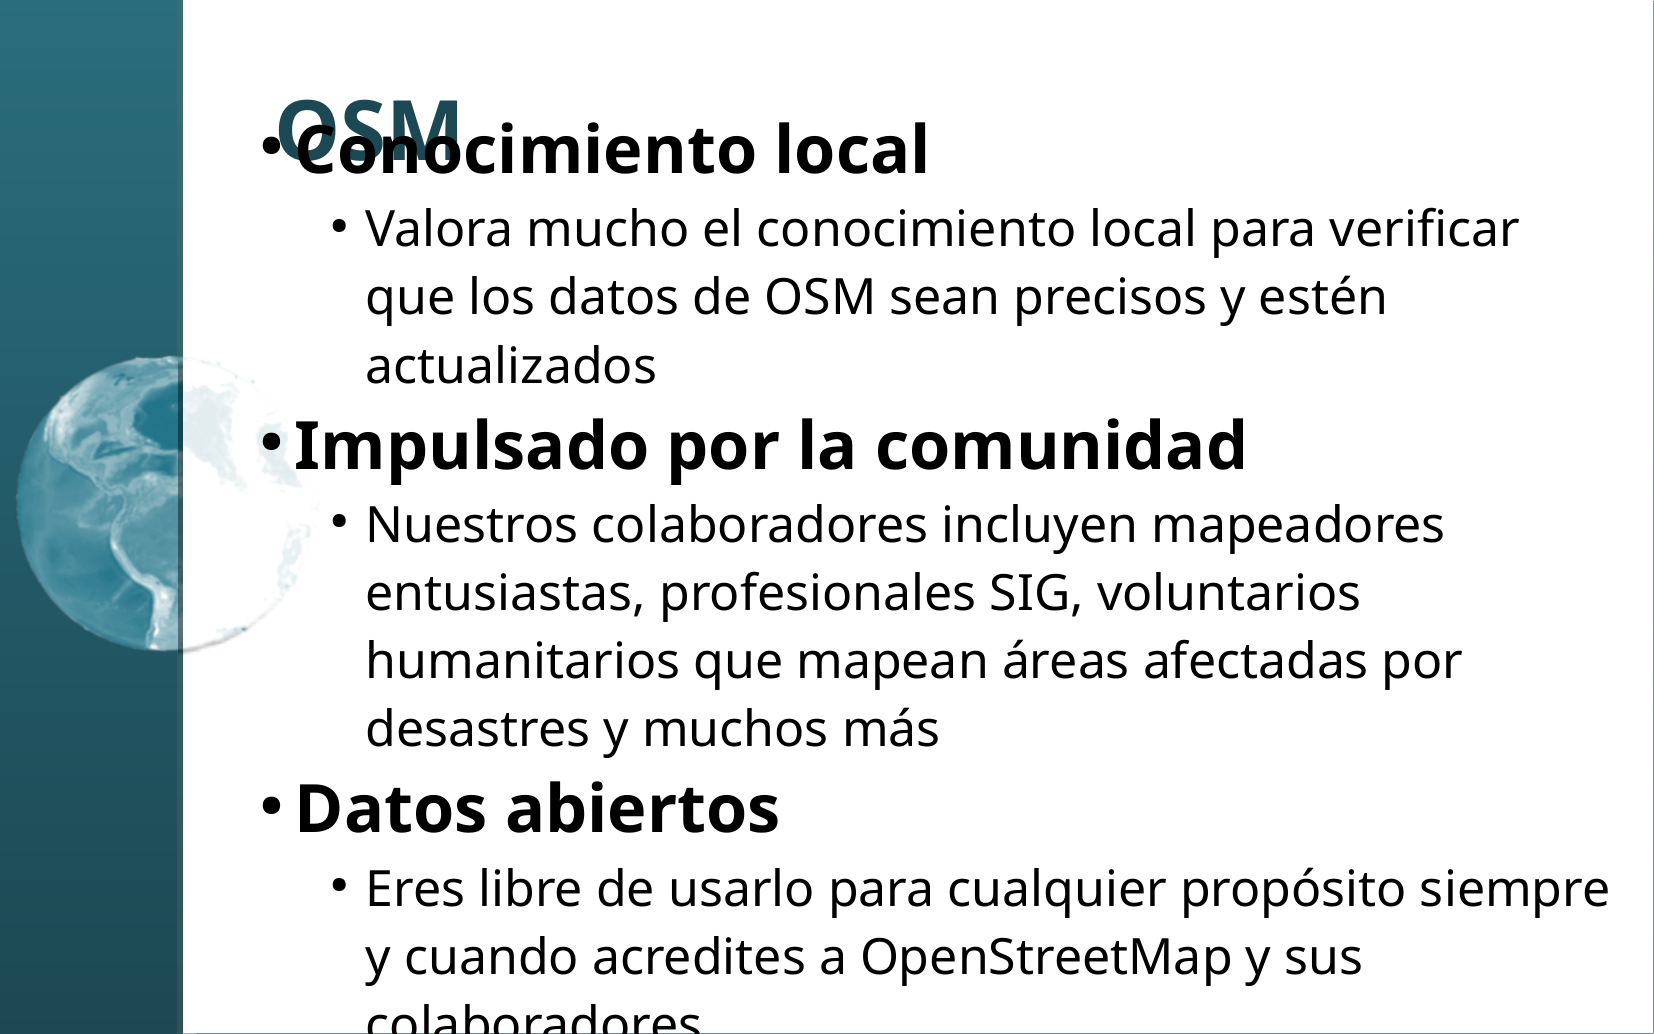

# OSM
Conocimiento local
Valora mucho el conocimiento local para verificar que los datos de OSM sean precisos y estén actualizados
Impulsado por la comunidad
Nuestros colaboradores incluyen mapeadores entusiastas, profesionales SIG, voluntarios humanitarios que mapean áreas afectadas por desastres y muchos más
Datos abiertos
Eres libre de usarlo para cualquier propósito siempre y cuando acredites a OpenStreetMap y sus colaboradores